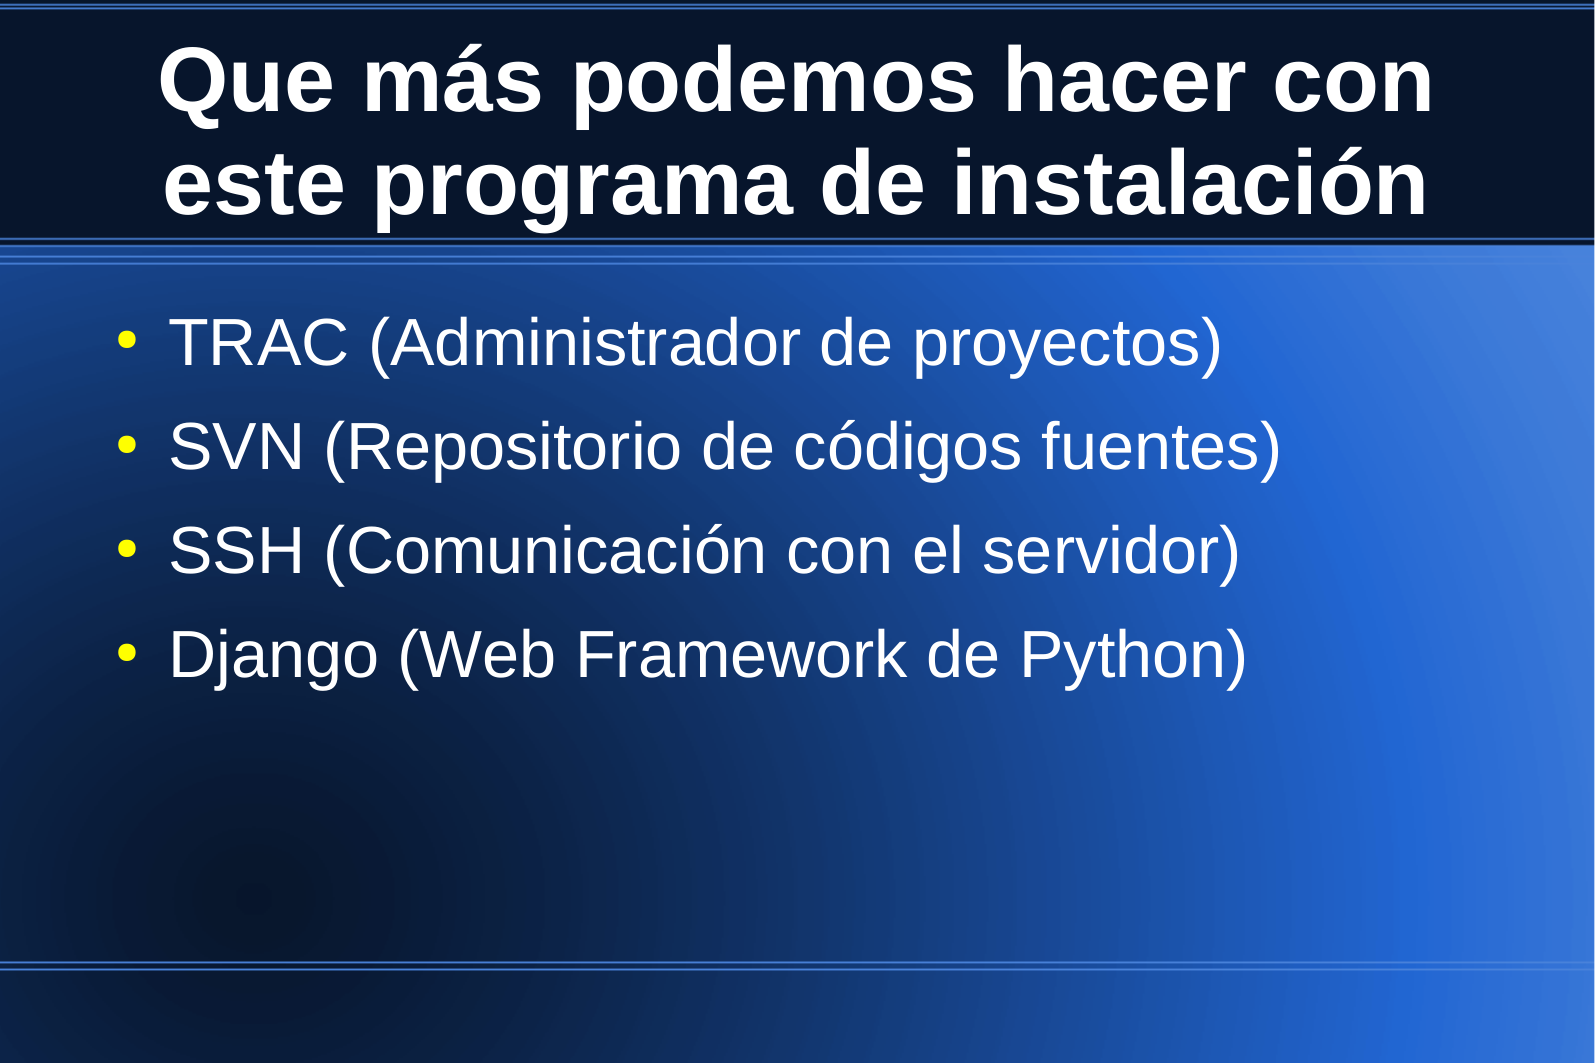

# Que más podemos hacer con este programa de instalación
TRAC (Administrador de proyectos)
SVN (Repositorio de códigos fuentes)
SSH (Comunicación con el servidor)
Django (Web Framework de Python)